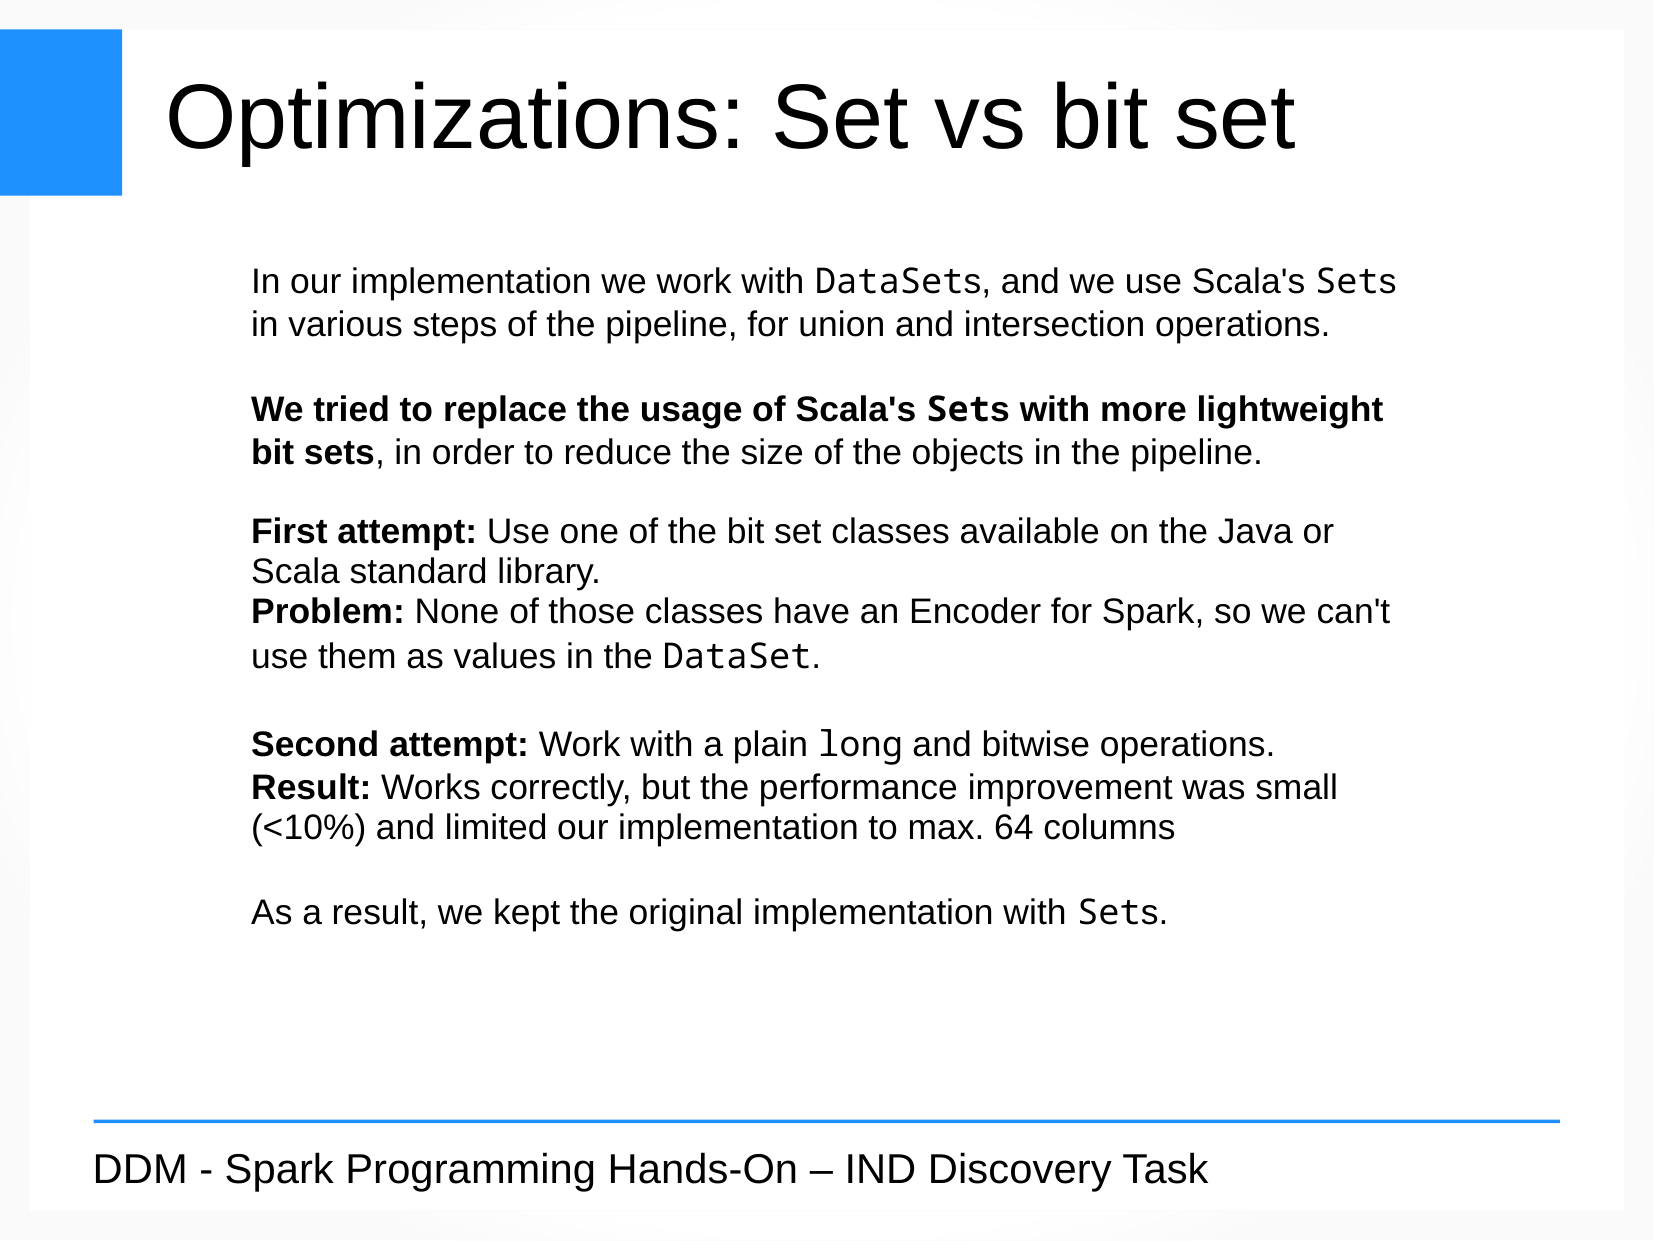

# Optimizations: Set vs bit set
In our implementation we work with DataSets, and we use Scala's Sets in various steps of the pipeline, for union and intersection operations.
We tried to replace the usage of Scala's Sets with more lightweight bit sets, in order to reduce the size of the objects in the pipeline.
First attempt: Use one of the bit set classes available on the Java or Scala standard library.
Problem: None of those classes have an Encoder for Spark, so we can't use them as values in the DataSet.
Second attempt: Work with a plain long and bitwise operations.
Result: Works correctly, but the performance improvement was small (<10%) and limited our implementation to max. 64 columns
As a result, we kept the original implementation with Sets.
DDM - Spark Programming Hands-On – IND Discovery Task